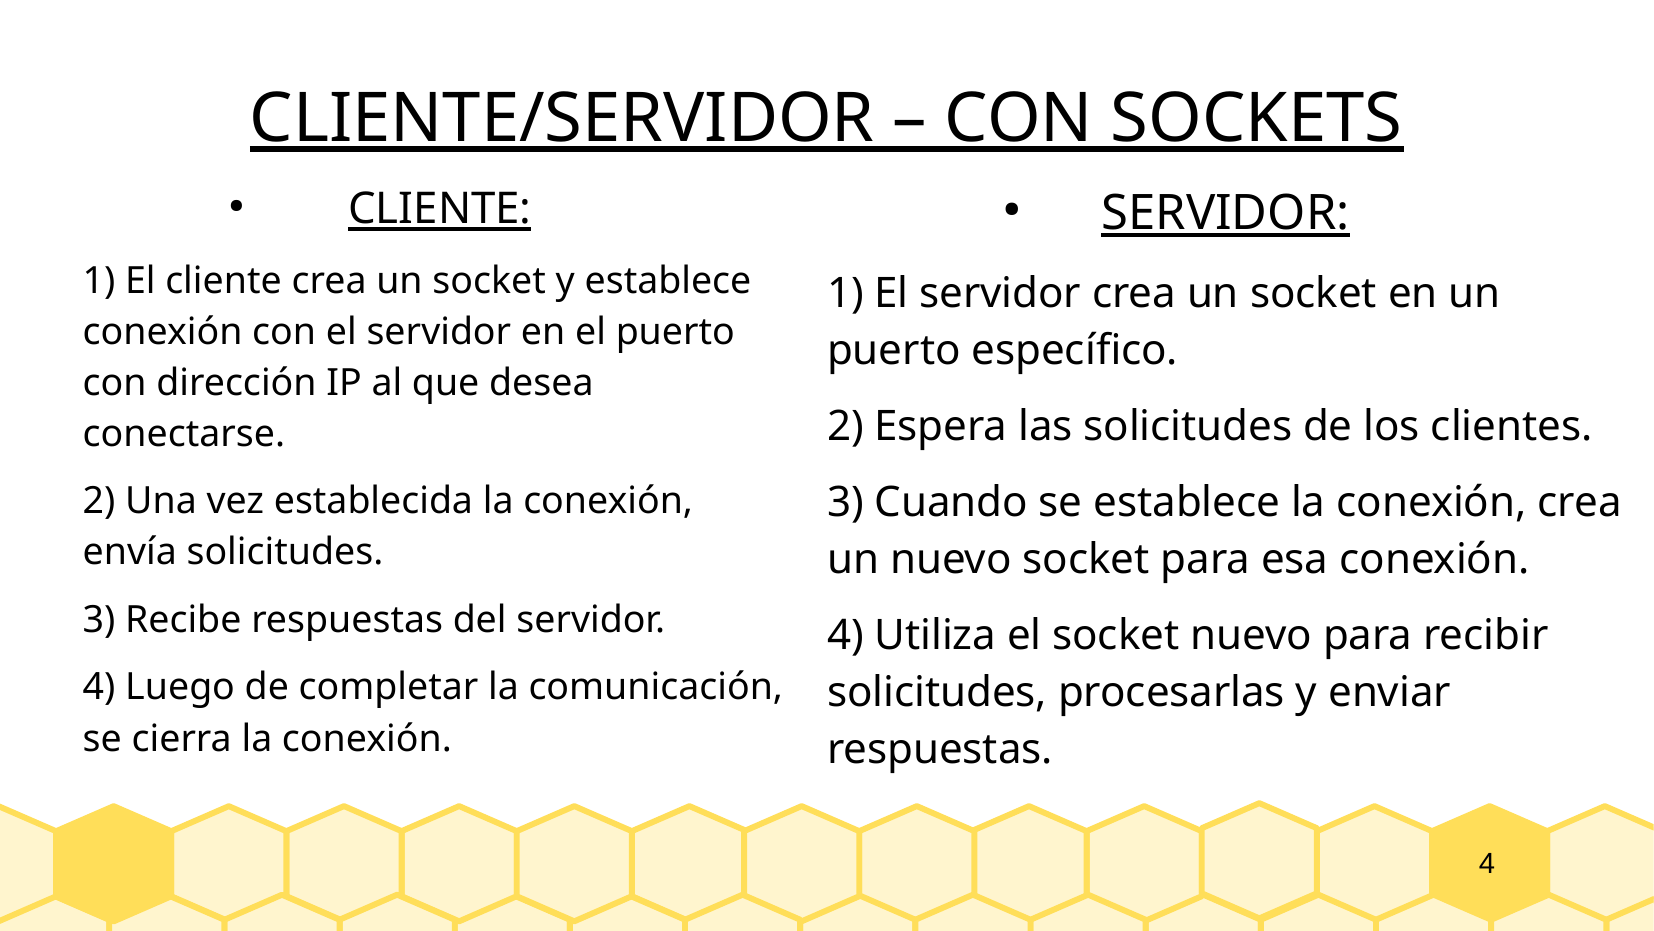

# CLIENTE/SERVIDOR – CON SOCKETS
CLIENTE:
1) El cliente crea un socket y establece conexión con el servidor en el puerto con dirección IP al que desea conectarse.
2) Una vez establecida la conexión, envía solicitudes.
3) Recibe respuestas del servidor.
4) Luego de completar la comunicación, se cierra la conexión.
SERVIDOR:
1) El servidor crea un socket en un puerto específico.
2) Espera las solicitudes de los clientes.
3) Cuando se establece la conexión, crea un nuevo socket para esa conexión.
4) Utiliza el socket nuevo para recibir solicitudes, procesarlas y enviar respuestas.